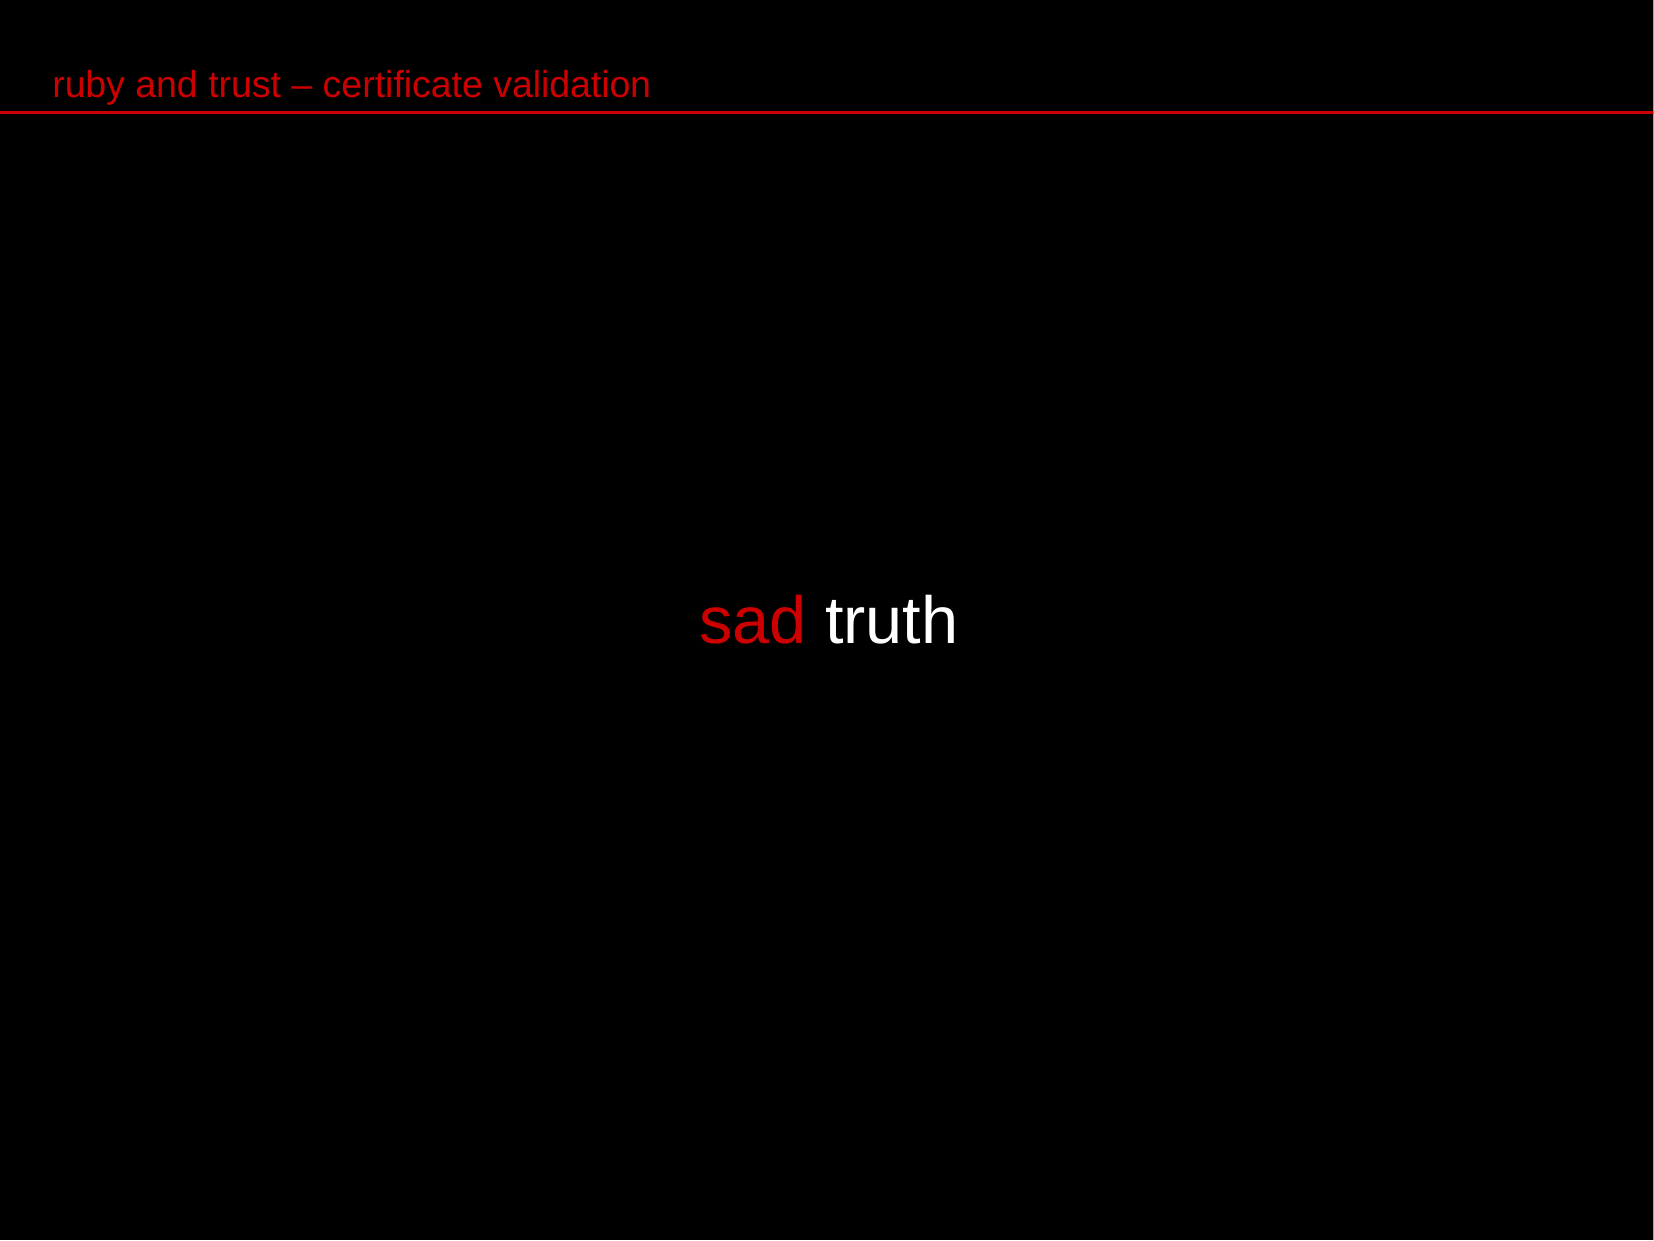

# sad truth
ruby and trust – certificate validation